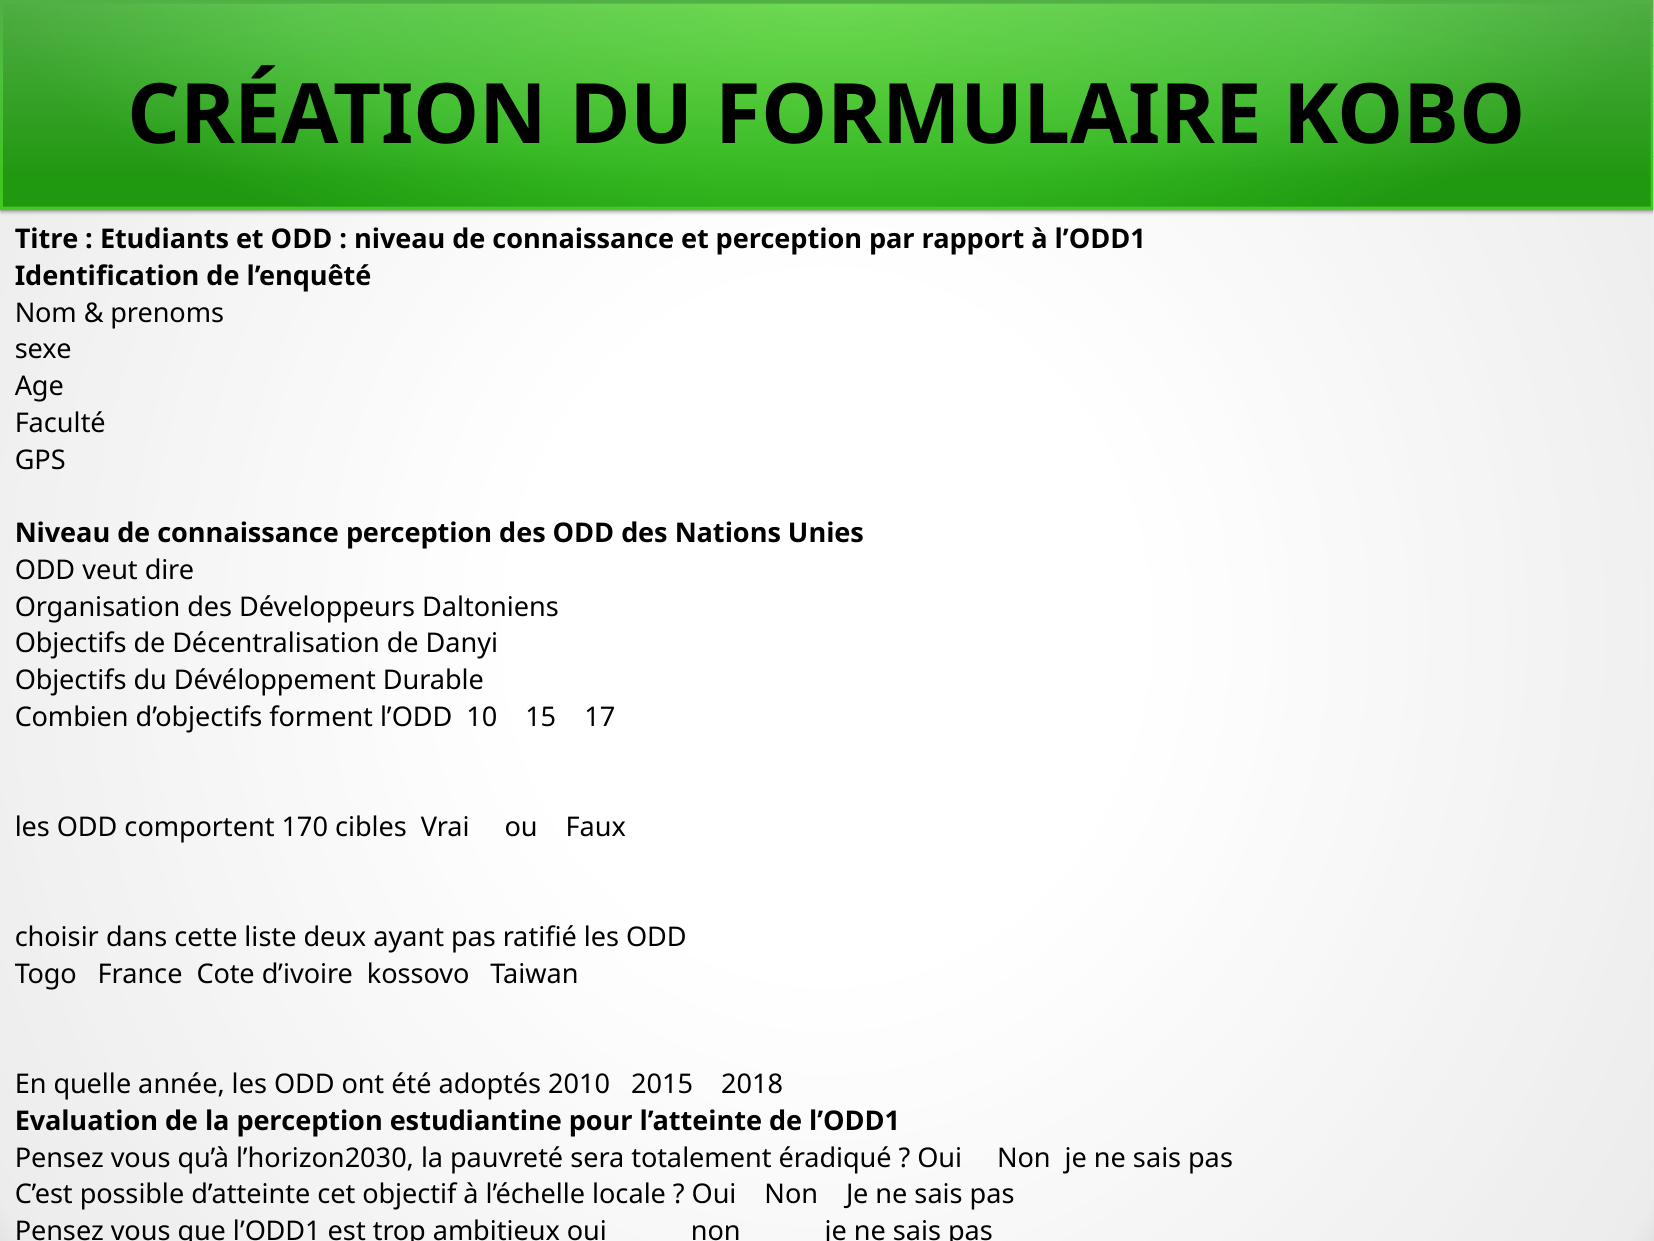

CRÉATION DU FORMULAIRE KOBO
Titre : Etudiants et ODD : niveau de connaissance et perception par rapport à l’ODD1
Identification de l’enquêté
Nom & prenoms
sexe
Age
Faculté
GPS
Niveau de connaissance perception des ODD des Nations Unies
ODD veut dire
Organisation des Développeurs Daltoniens
Objectifs de Décentralisation de Danyi
Objectifs du Dévéloppement Durable
Combien d’objectifs forment l’ODD 10 15 17
les ODD comportent 170 cibles Vrai ou Faux
choisir dans cette liste deux ayant pas ratifié les ODD
Togo France Cote d’ivoire kossovo Taiwan
En quelle année, les ODD ont été adoptés 2010 2015 2018
Evaluation de la perception estudiantine pour l’atteinte de l’ODD1
Pensez vous qu’à l’horizon2030, la pauvreté sera totalement éradiqué ? Oui Non je ne sais pas
C’est possible d’atteinte cet objectif à l’échelle locale ? Oui Non Je ne sais pas
Pensez vous que l’ODD1 est trop ambitieux oui non je ne sais pas